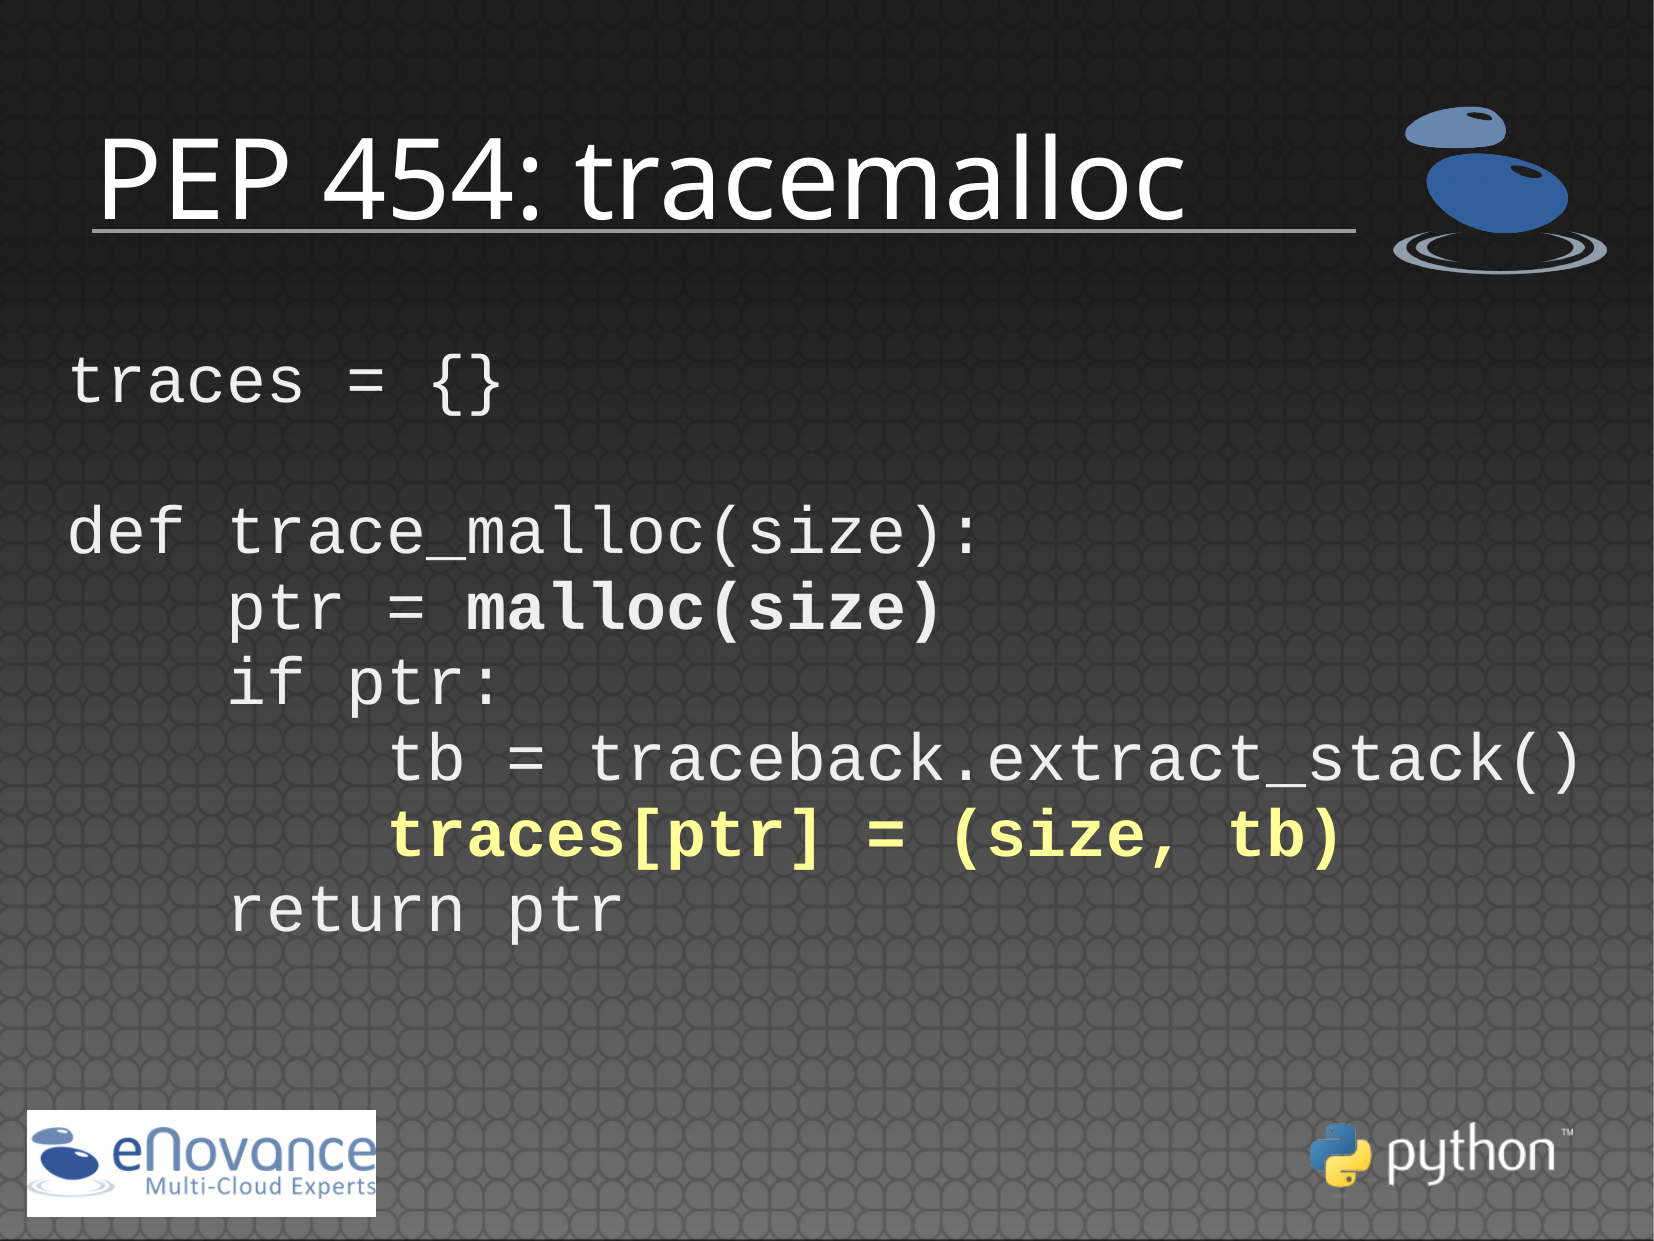

PEP 454: tracemalloc
# traces = {} def trace_malloc(size): ptr = malloc(size) if ptr: tb = traceback.extract_stack() traces[ptr] = (size, tb) return ptr